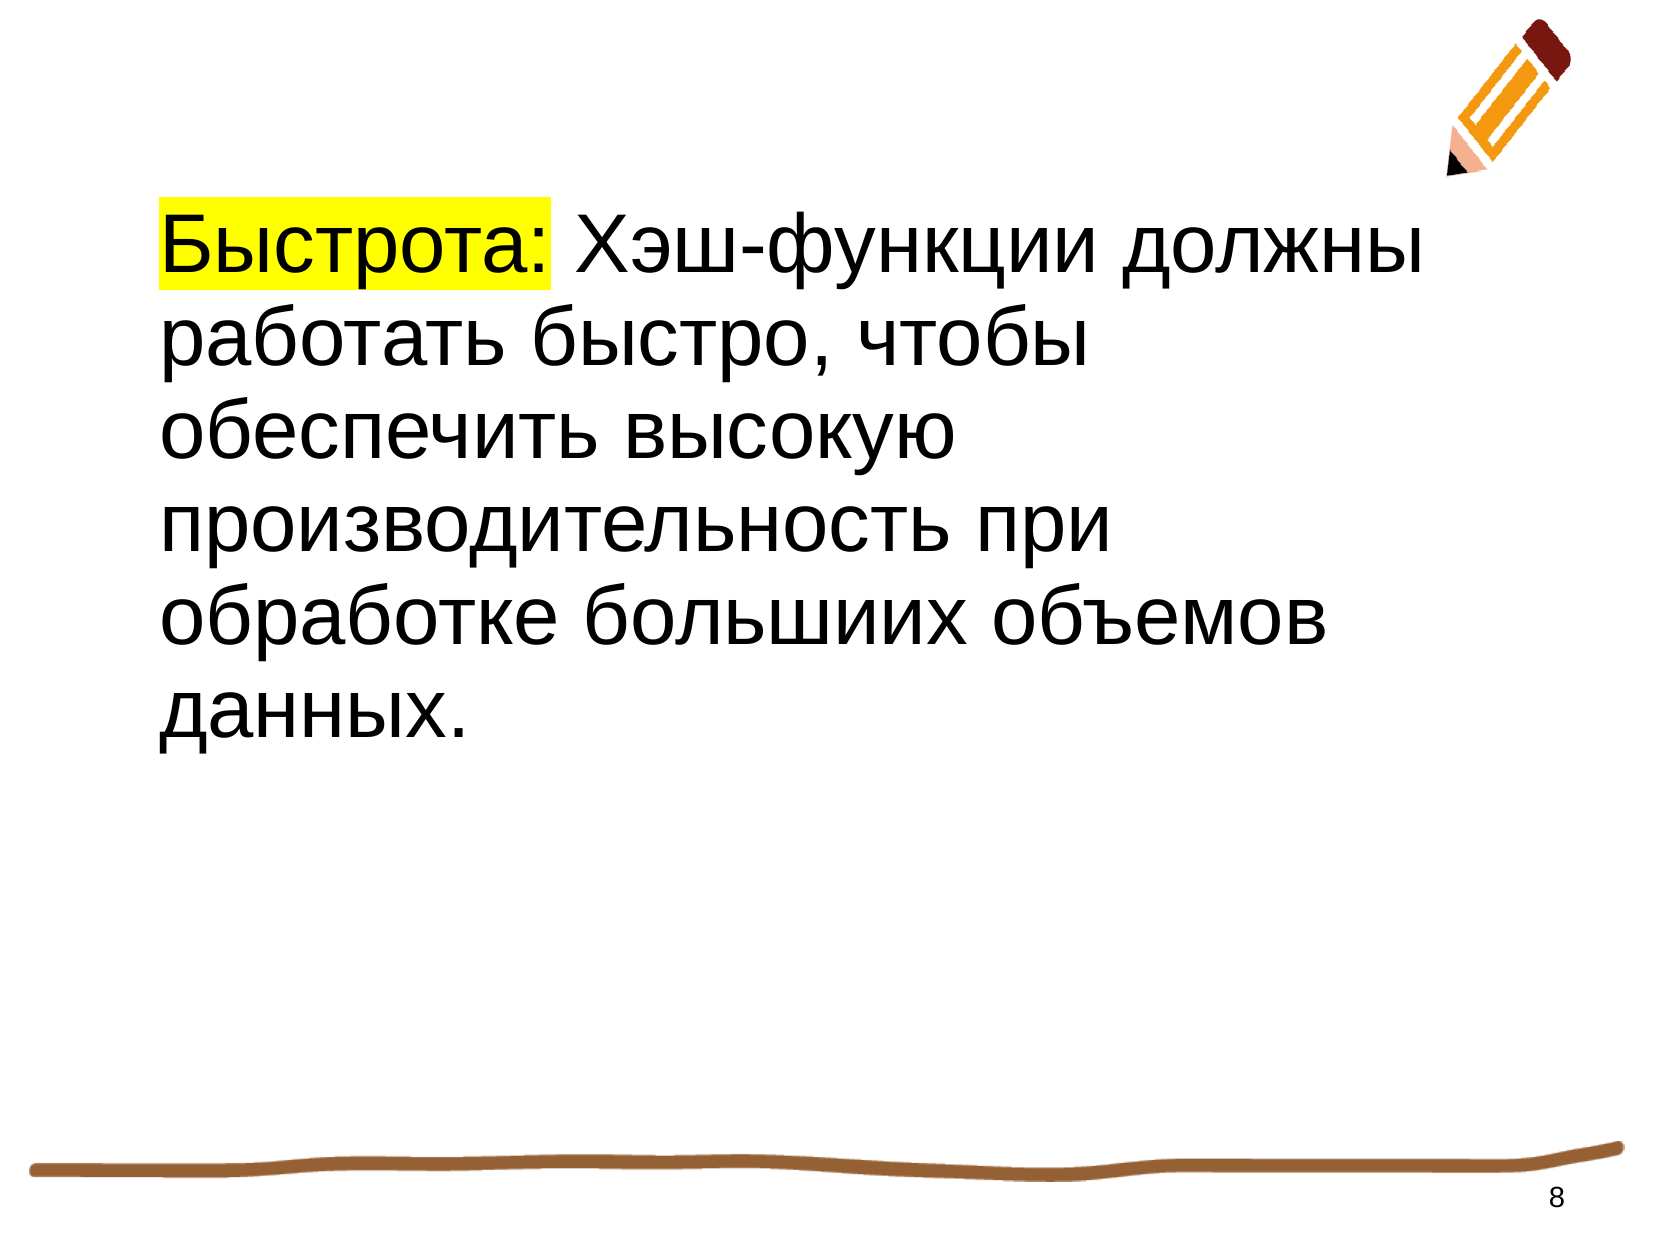

# Быстрота: Хэш-функции должны работать быстро, чтобы обеспечить высокую производительность при обработке большиих объемов данных.
8